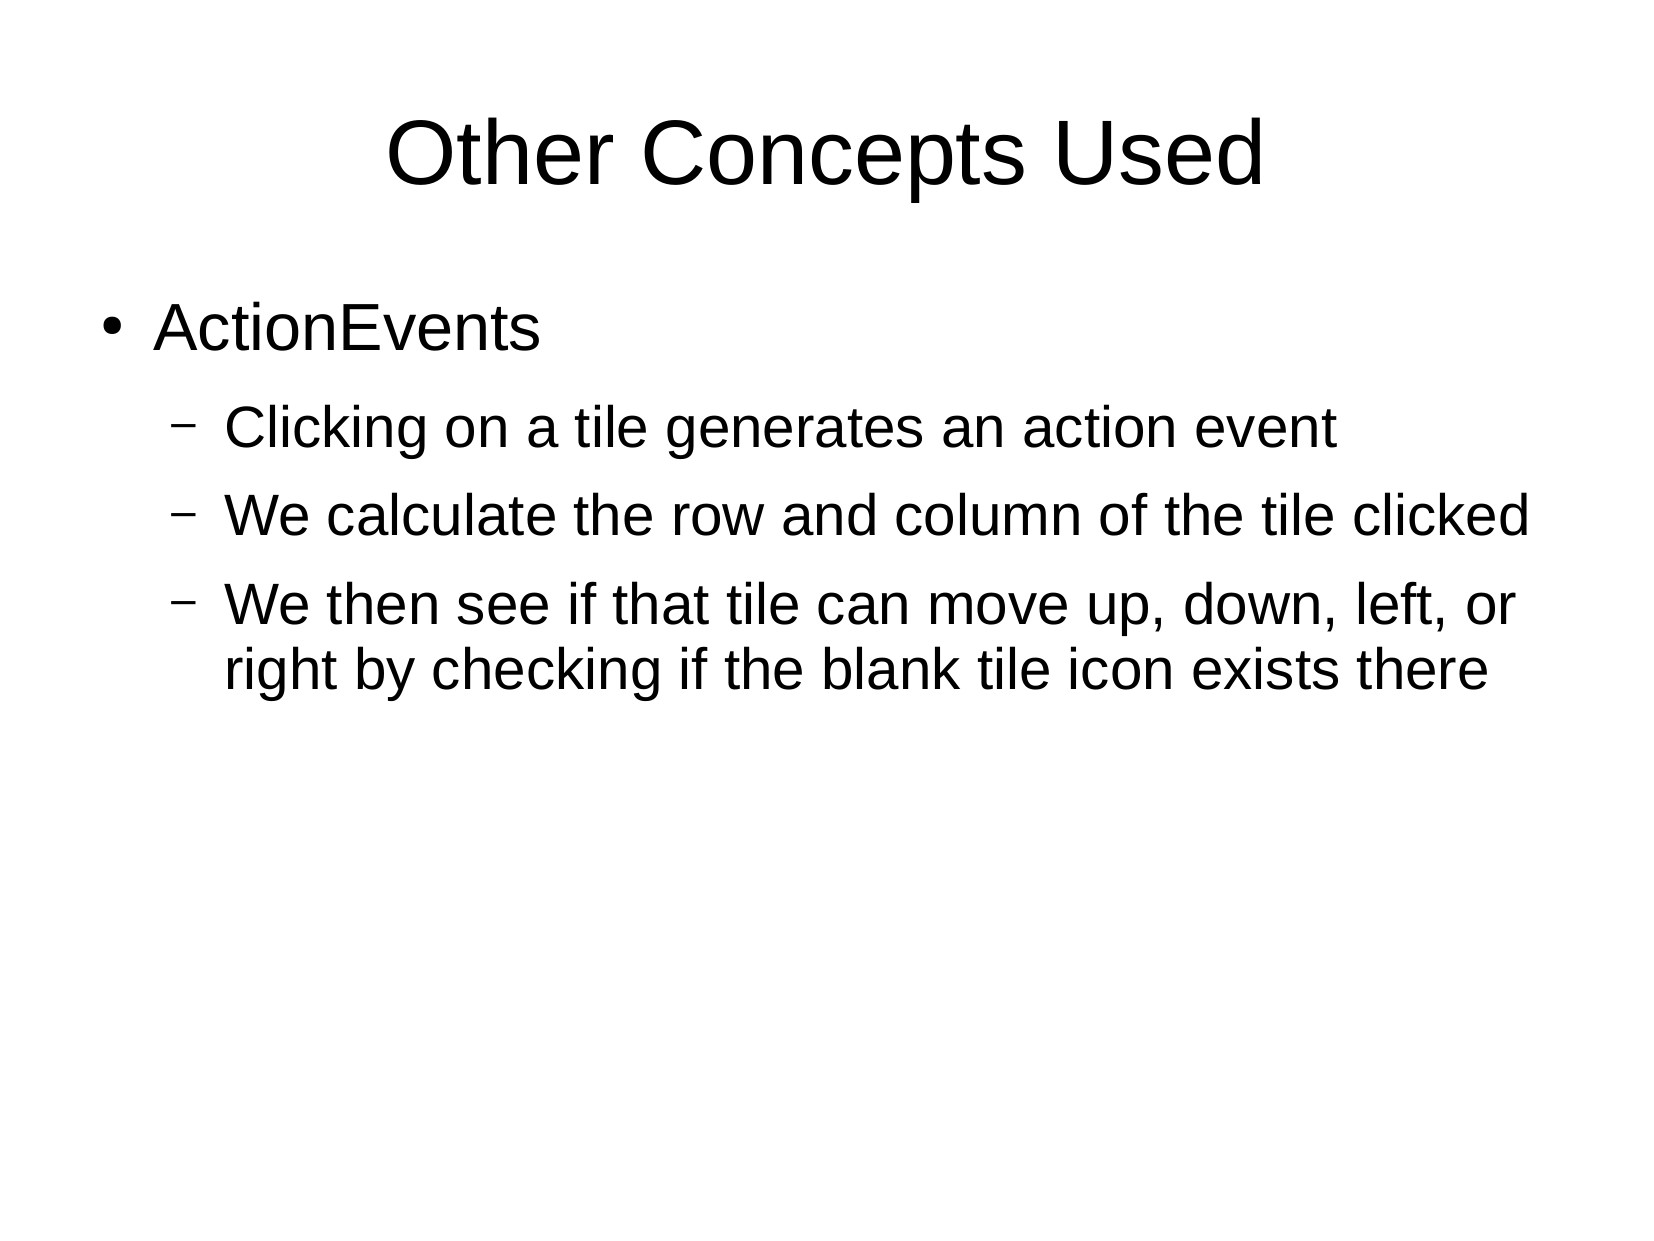

# Other Concepts Used
ActionEvents
Clicking on a tile generates an action event
We calculate the row and column of the tile clicked
We then see if that tile can move up, down, left, or right by checking if the blank tile icon exists there